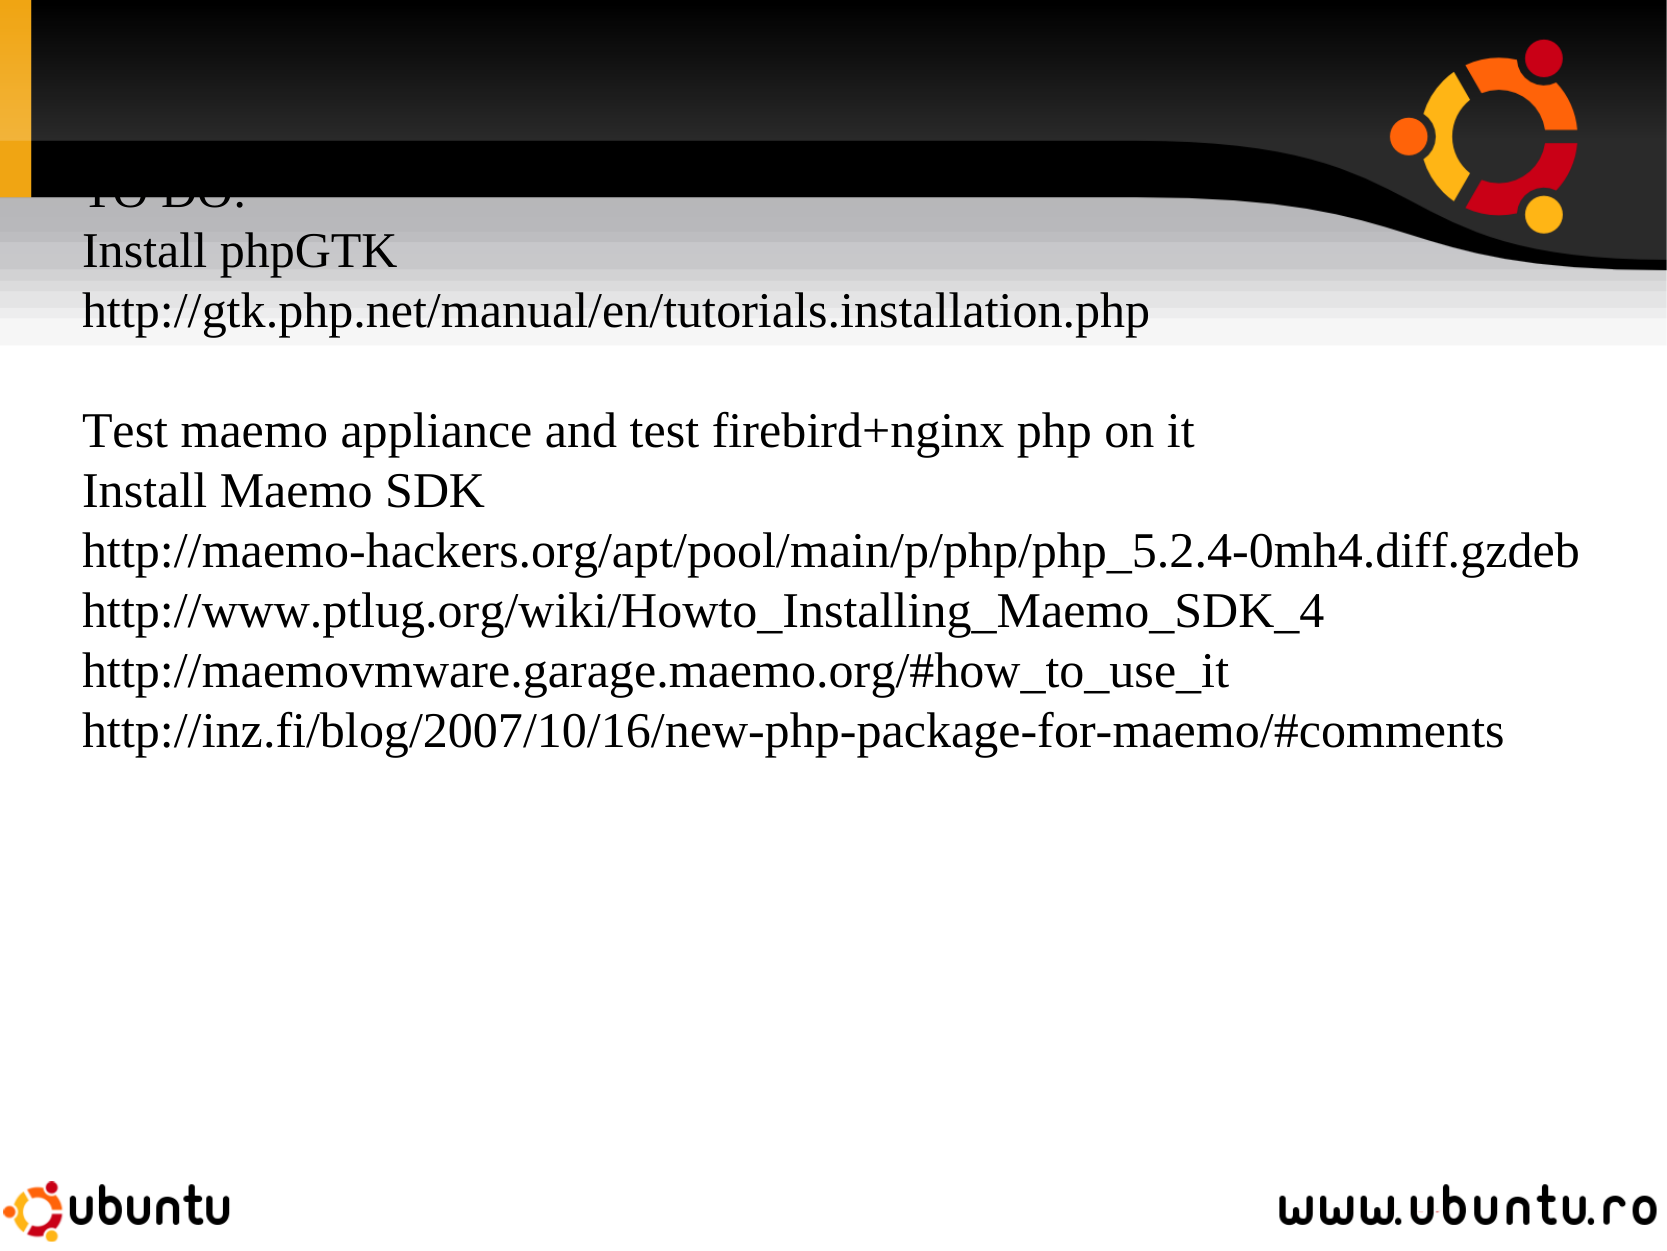

TO DO:
Install phpGTK
http://gtk.php.net/manual/en/tutorials.installation.php
Test maemo appliance and test firebird+nginx php on it
Install Maemo SDK
http://maemo-hackers.org/apt/pool/main/p/php/php_5.2.4-0mh4.diff.gzdeb
http://www.ptlug.org/wiki/Howto_Installing_Maemo_SDK_4
http://maemovmware.garage.maemo.org/#how_to_use_it
http://inz.fi/blog/2007/10/16/new-php-package-for-maemo/#comments